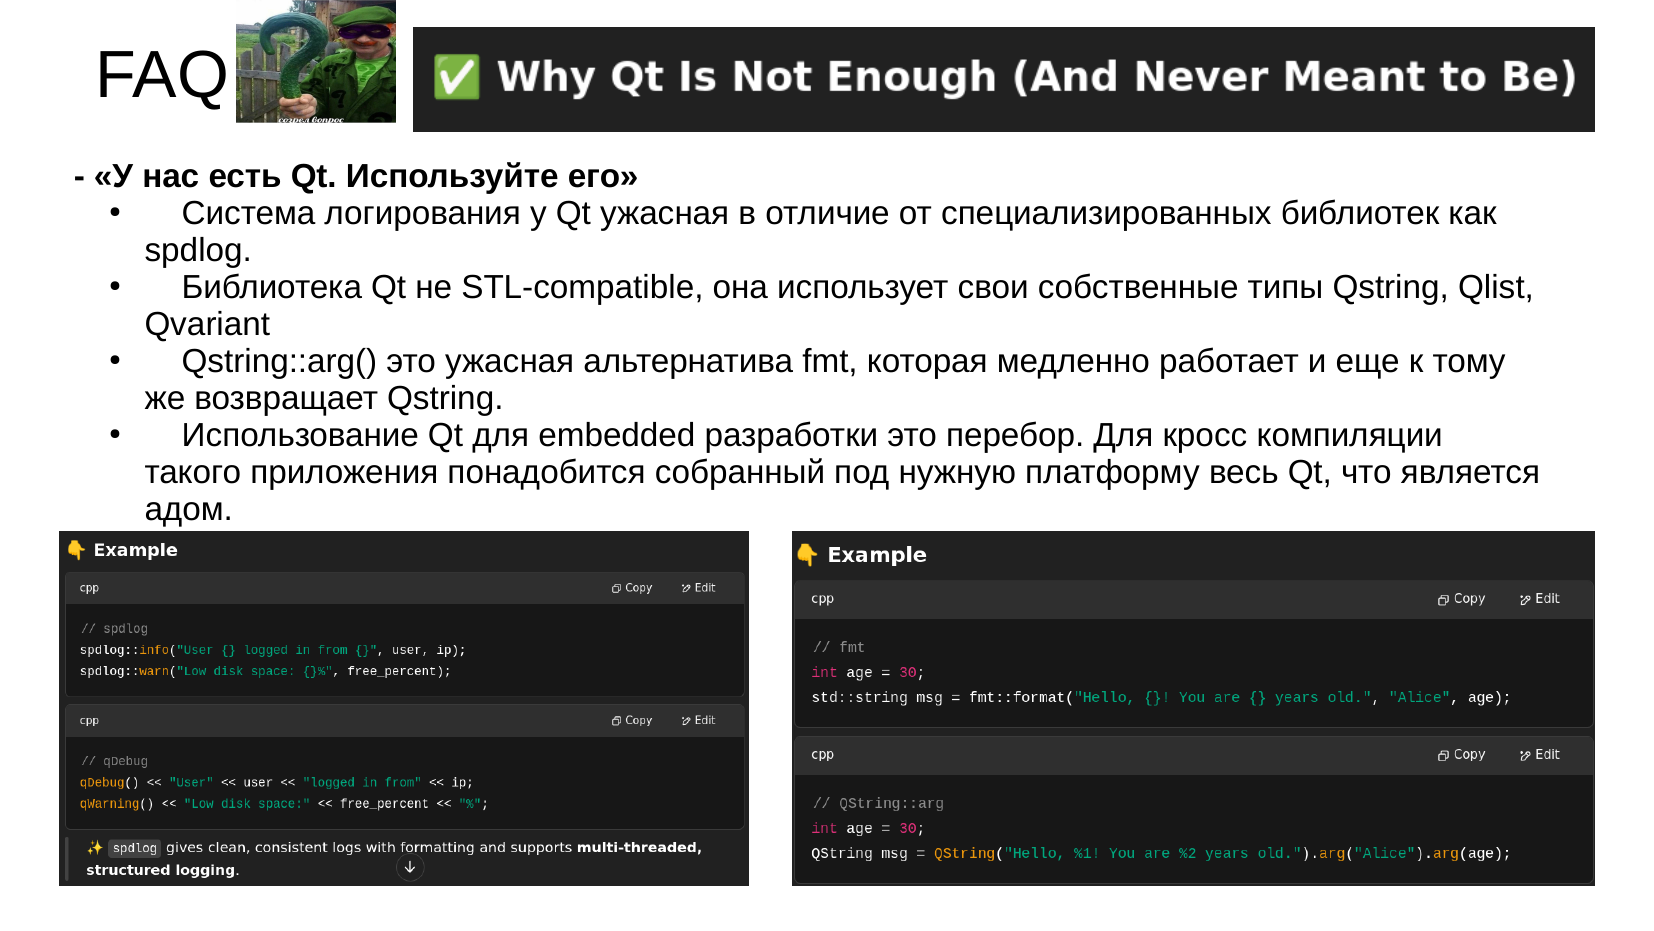

# FAQ
- «У нас есть Qt. Используйте его»
 Система логирования у Qt ужасная в отличие от специализированных библиотек как spdlog.
 Библиотека Qt не STL-compatible, она использует свои собственные типы Qstring, Qlist, Qvariant
 Qstring::arg() это ужасная альтернатива fmt, которая медленно работает и еще к тому же возвращает Qstring.
 Использование Qt для embedded разработки это перебор. Для кросс компиляции такого приложения понадобится собранный под нужную платформу весь Qt, что является адом.